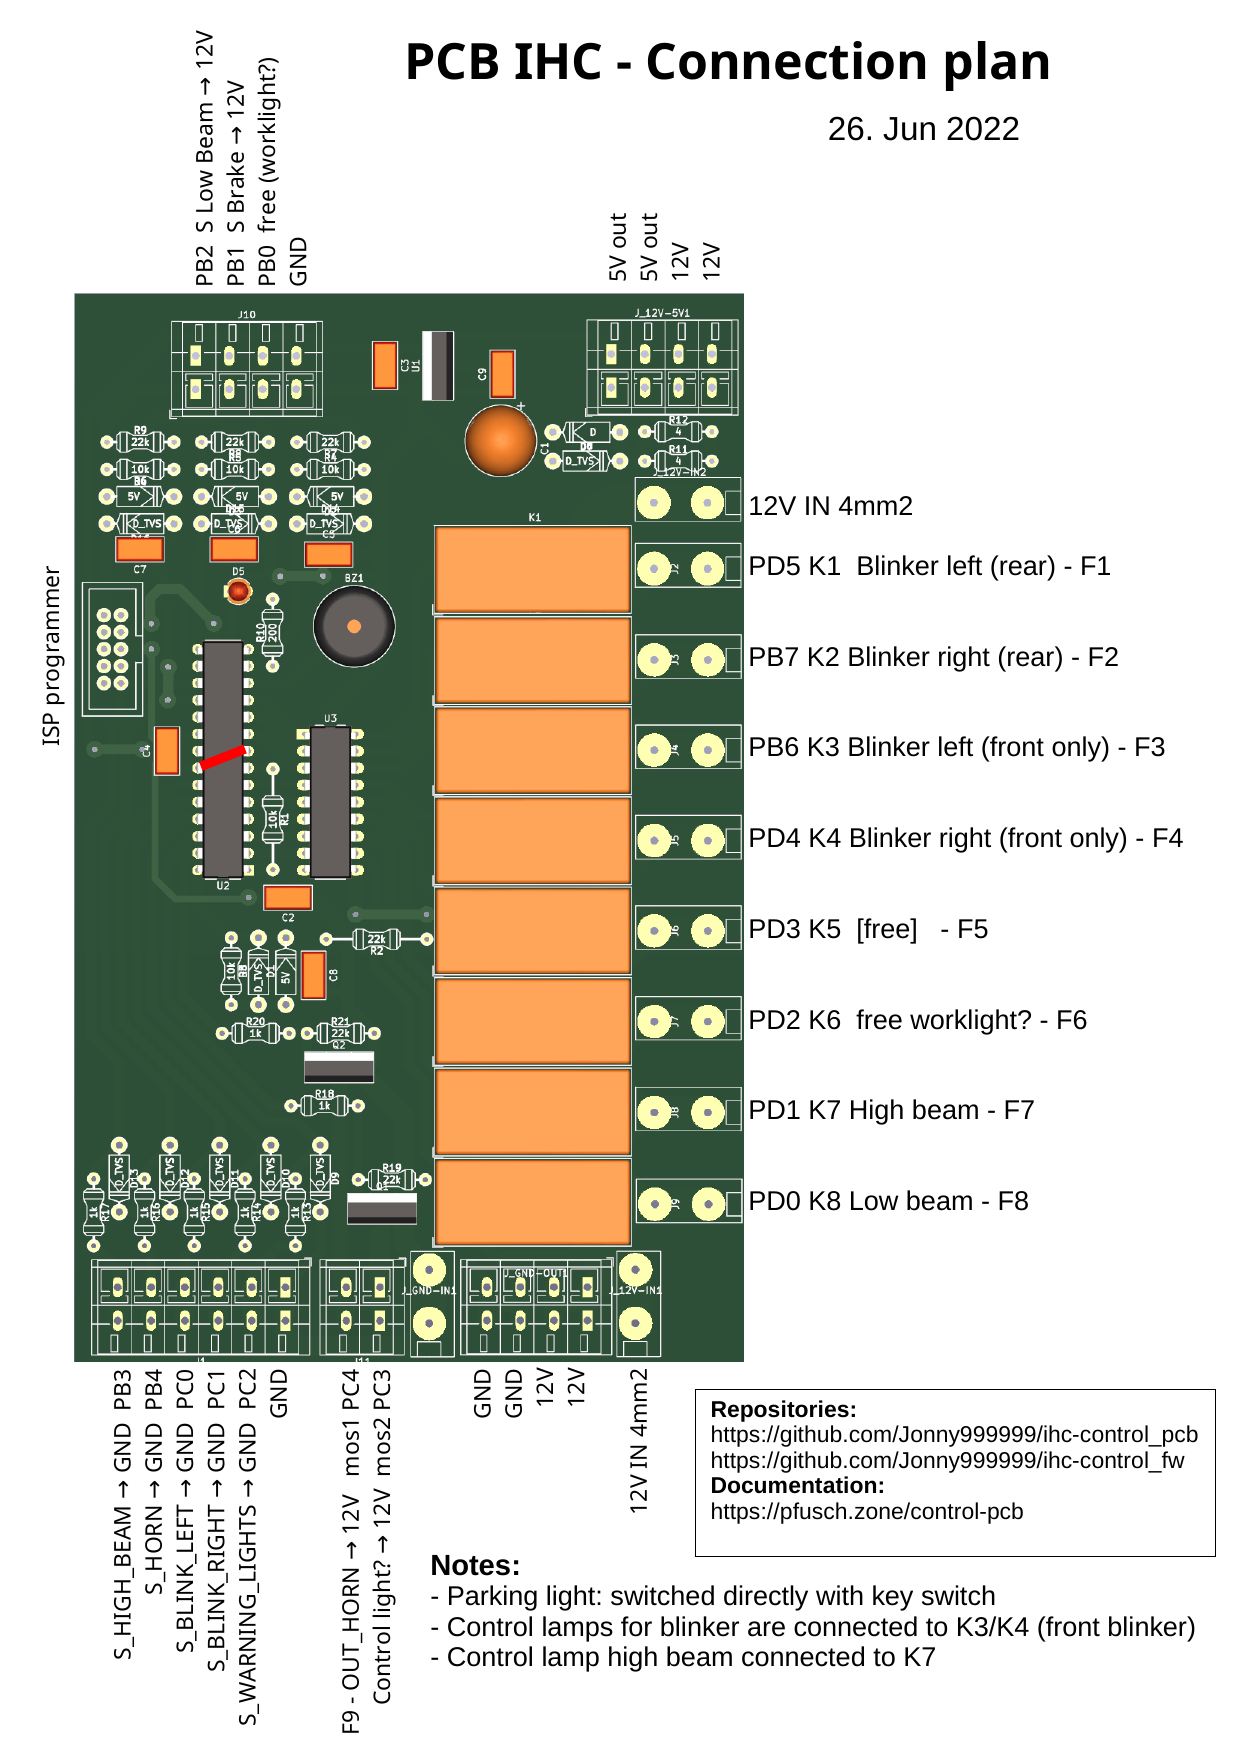

5V out
5V out
12V
12V
PCB IHC - Connection plan
PB2 S Low Beam → 12V
PB1 S Brake → 12V
PB0 free (worklight?)
GND
26. Jun 2022
12V IN 4mm2
PD5 K1 Blinker left (rear) - F1
PB7 K2 Blinker right (rear) - F2
PB6 K3 Blinker left (front only) - F3
PD4 K4 Blinker right (front only) - F4
PD3 K5 [free] - F5
PD2 K6 free worklight? - F6
PD1 K7 High beam - F7
PD0 K8 Low beam - F8
ISP programmer
Repositories:
https://github.com/Jonny999999/ihc-control_pcb
https://github.com/Jonny999999/ihc-control_fw
Documentation:
https://pfusch.zone/control-pcb
GND
GND
12V
12V
12V IN 4mm2
S_HIGH_BEAM → GND PB3
S_HORN → GND PB4
S_BLINK_LEFT → GND PC0
S_BLINK_RIGHT → GND PC1
S_WARNING_LIGHTS → GND PC2
GND
Notes:
- Parking light: switched directly with key switch
- Control lamps for blinker are connected to K3/K4 (front blinker)
- Control lamp high beam connected to K7
 F9 - OUT_HORN → 12V mos1 PC4
Control light? → 12V mos2 PC3